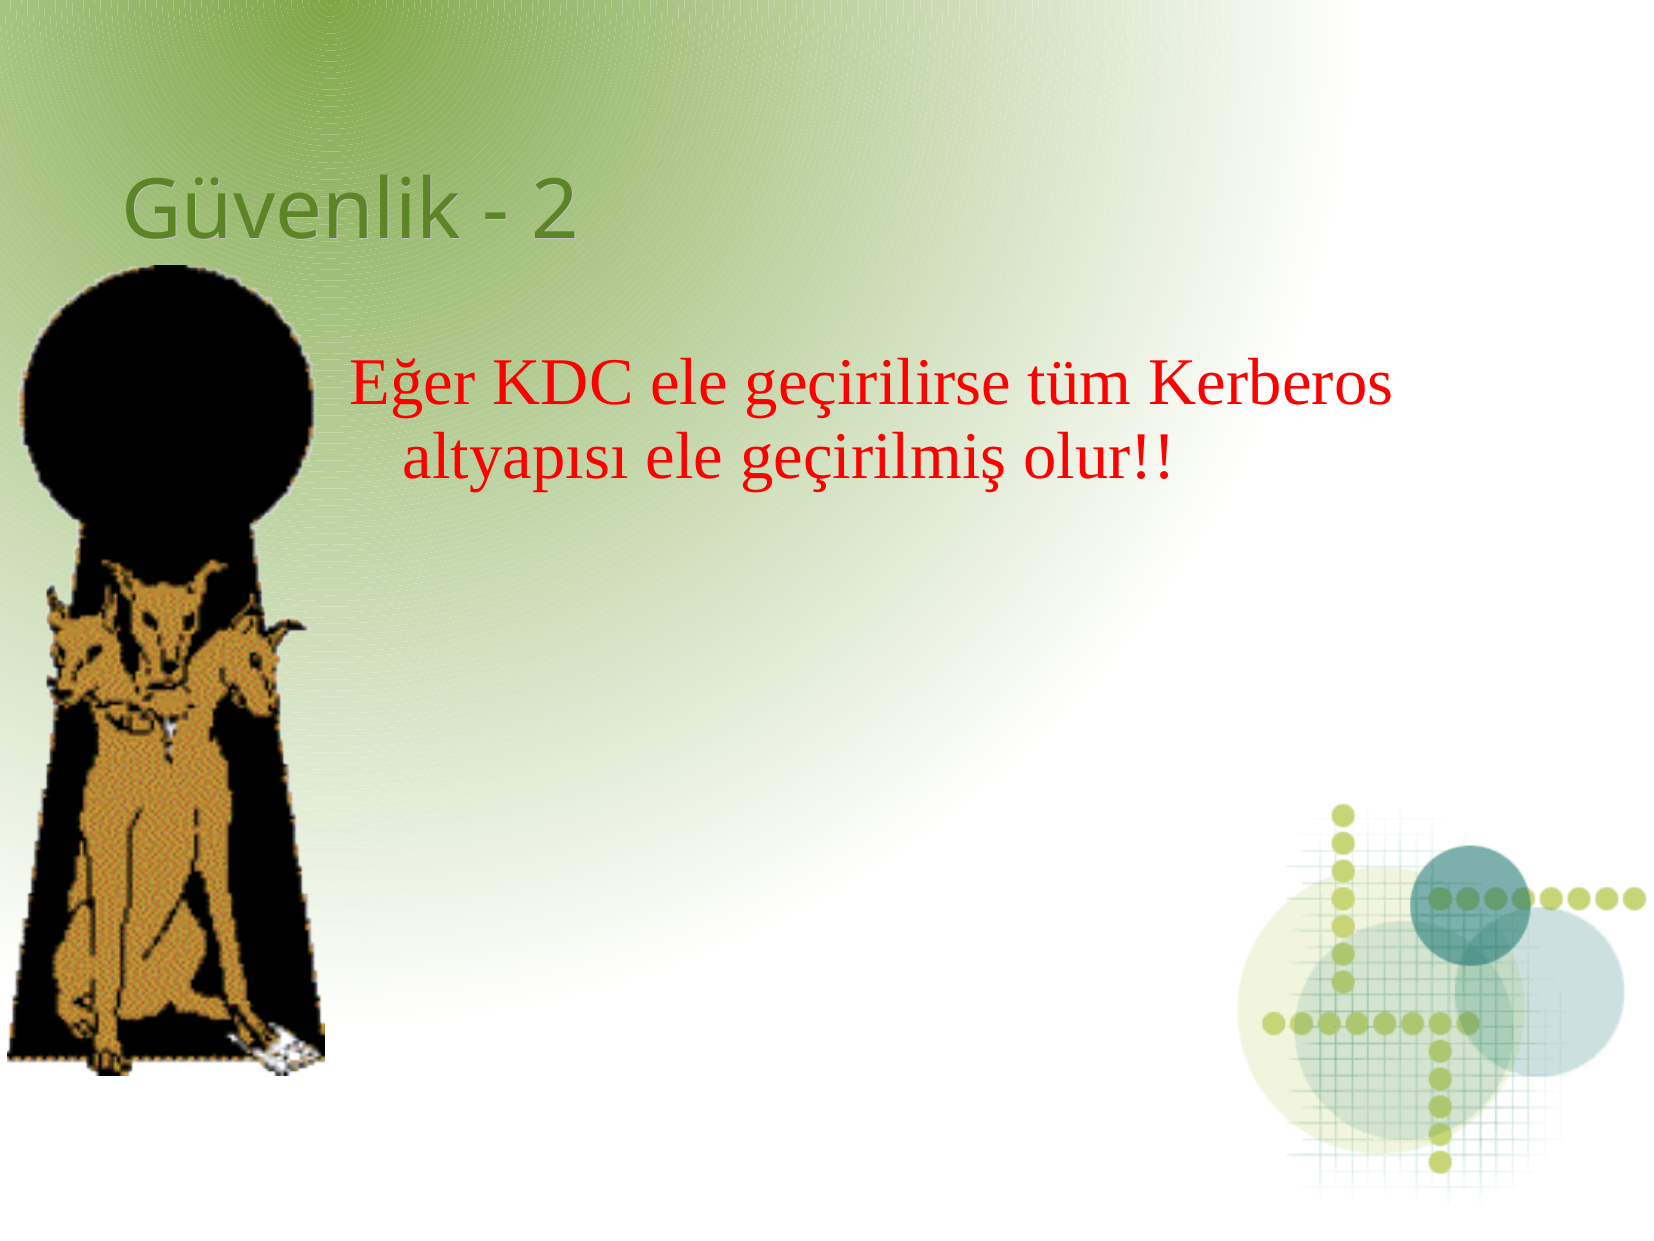

# Güvenlik - 2
Eğer KDC ele geçirilirse tüm Kerberos altyapısı ele geçirilmiş olur!!